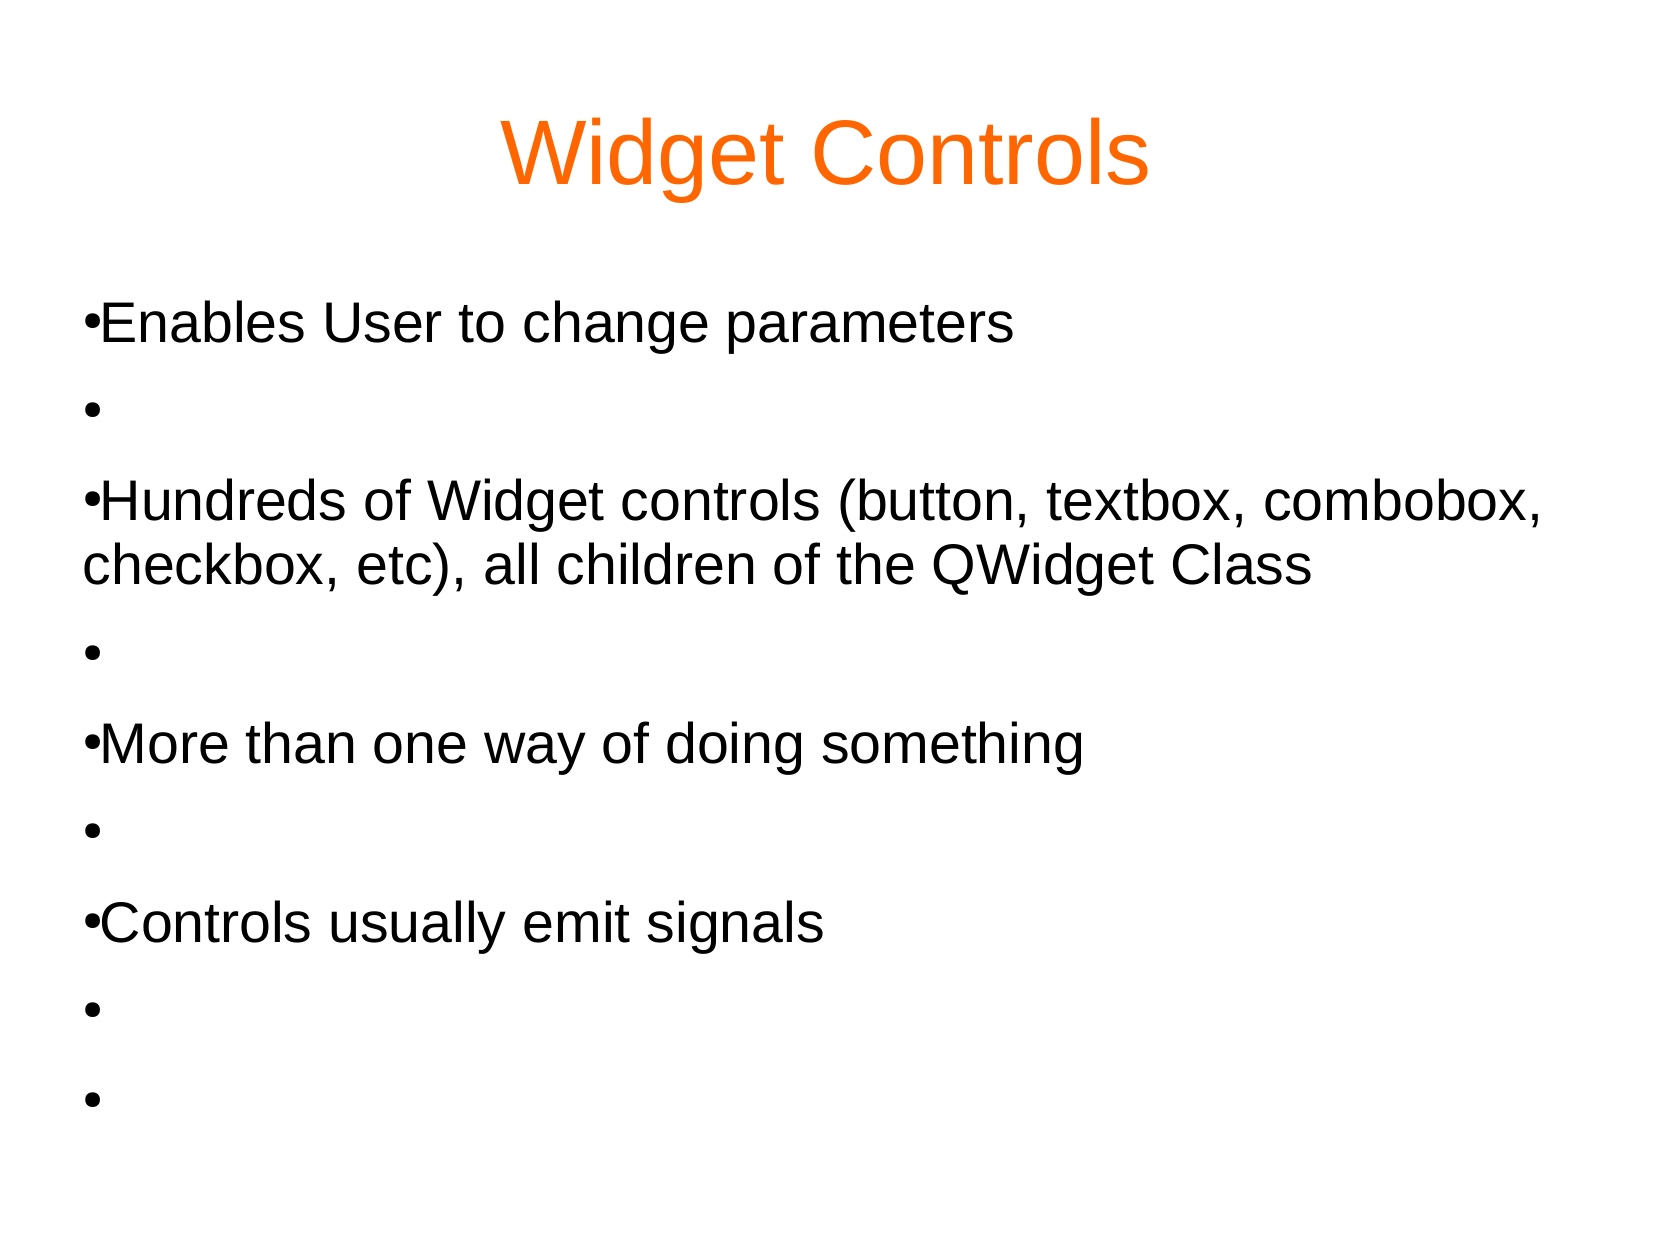

Widget Controls
# Enables User to change parameters
Hundreds of Widget controls (button, textbox, combobox, checkbox, etc), all children of the QWidget Class
More than one way of doing something
Controls usually emit signals